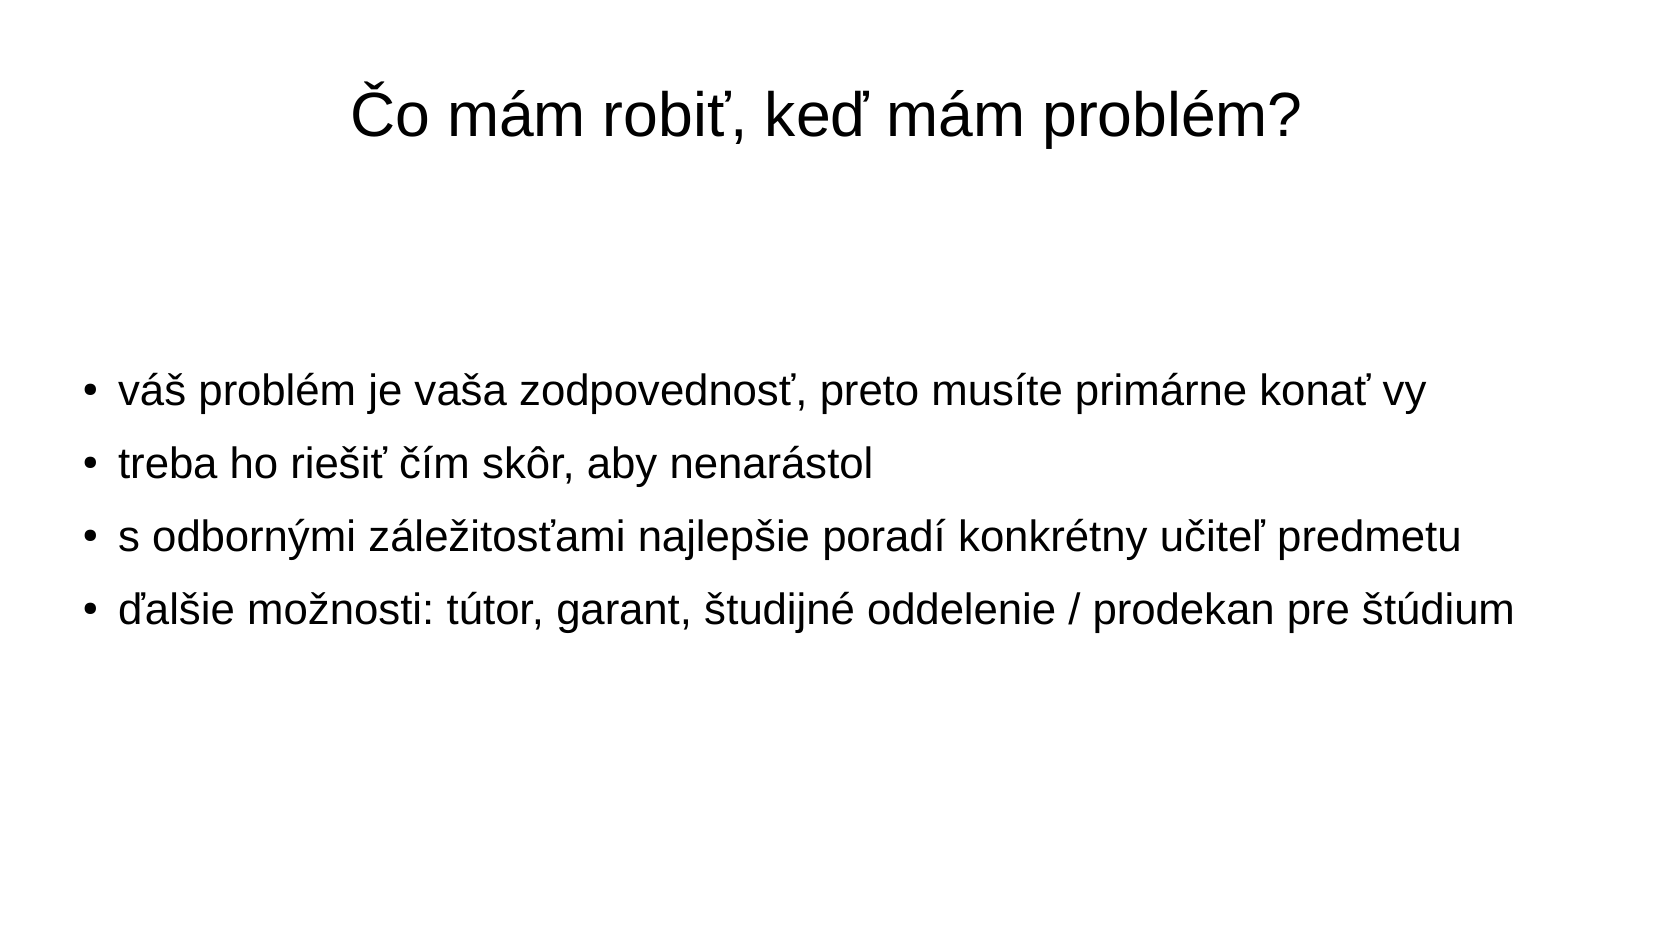

Čo mám robiť, keď mám problém?
# váš problém je vaša zodpovednosť, preto musíte primárne konať vy
treba ho riešiť čím skôr, aby nenarástol
s odbornými záležitosťami najlepšie poradí konkrétny učiteľ predmetu
ďalšie možnosti: tútor, garant, študijné oddelenie / prodekan pre štúdium